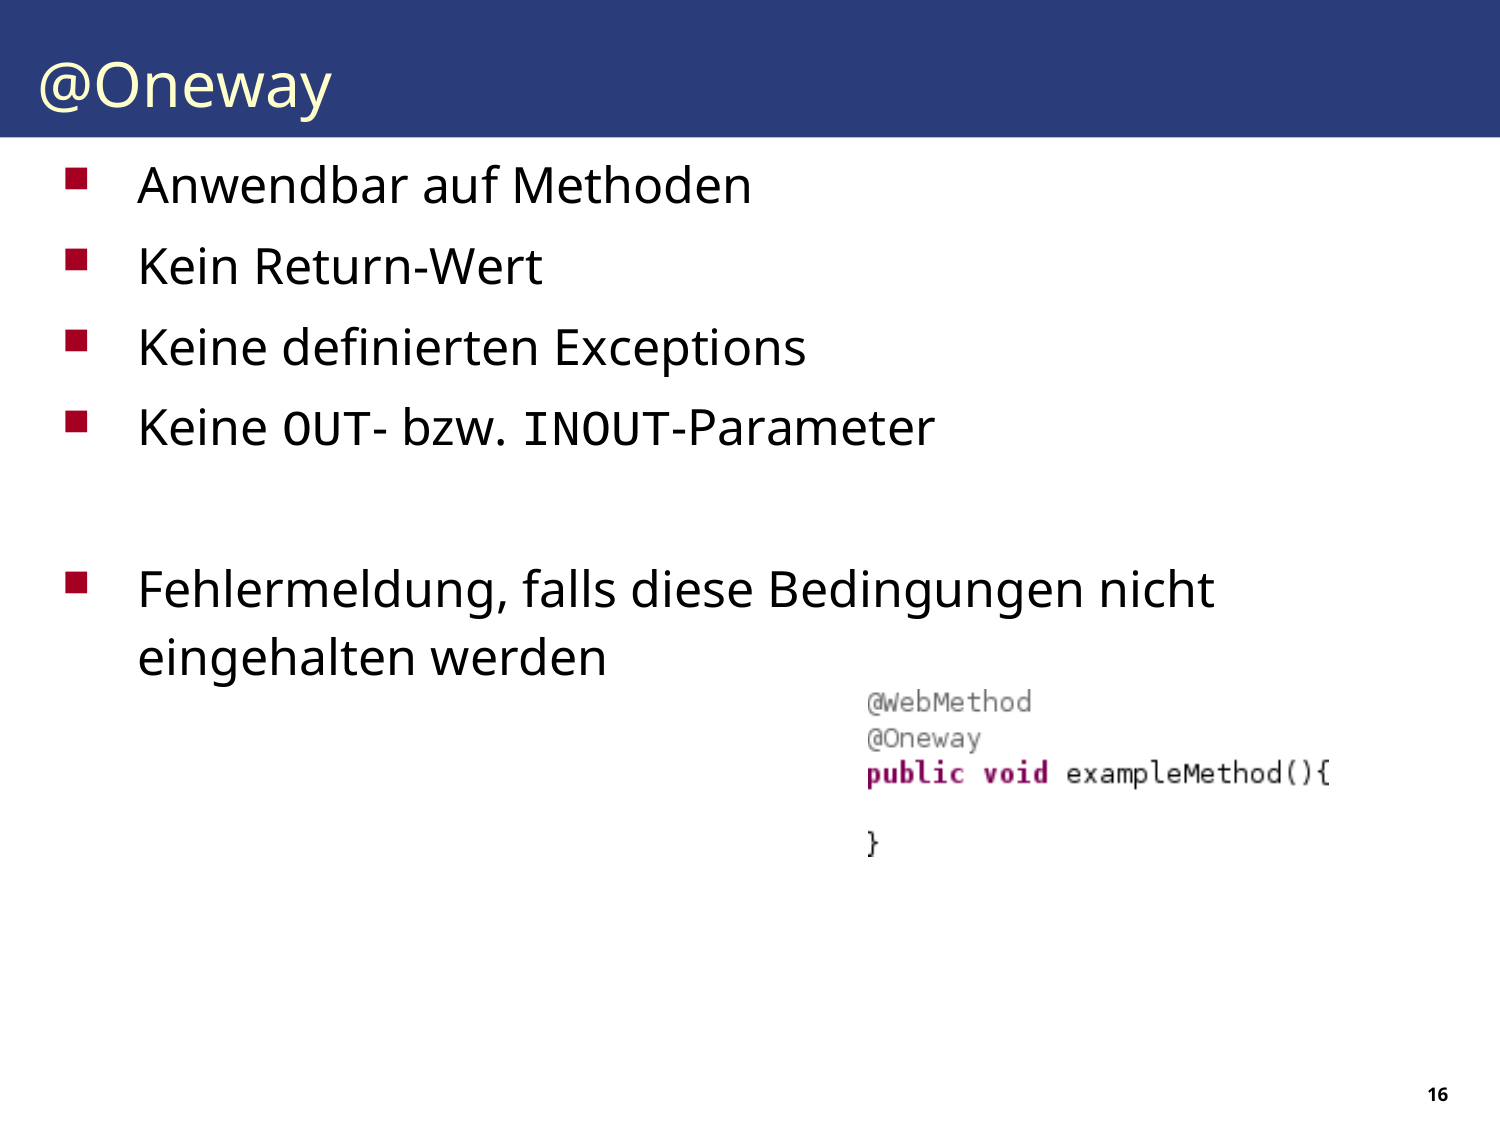

@Oneway
# Anwendbar auf Methoden
Kein Return-Wert
Keine definierten Exceptions
Keine OUT- bzw. INOUT-Parameter
Fehlermeldung, falls diese Bedingungen nicht eingehalten werden